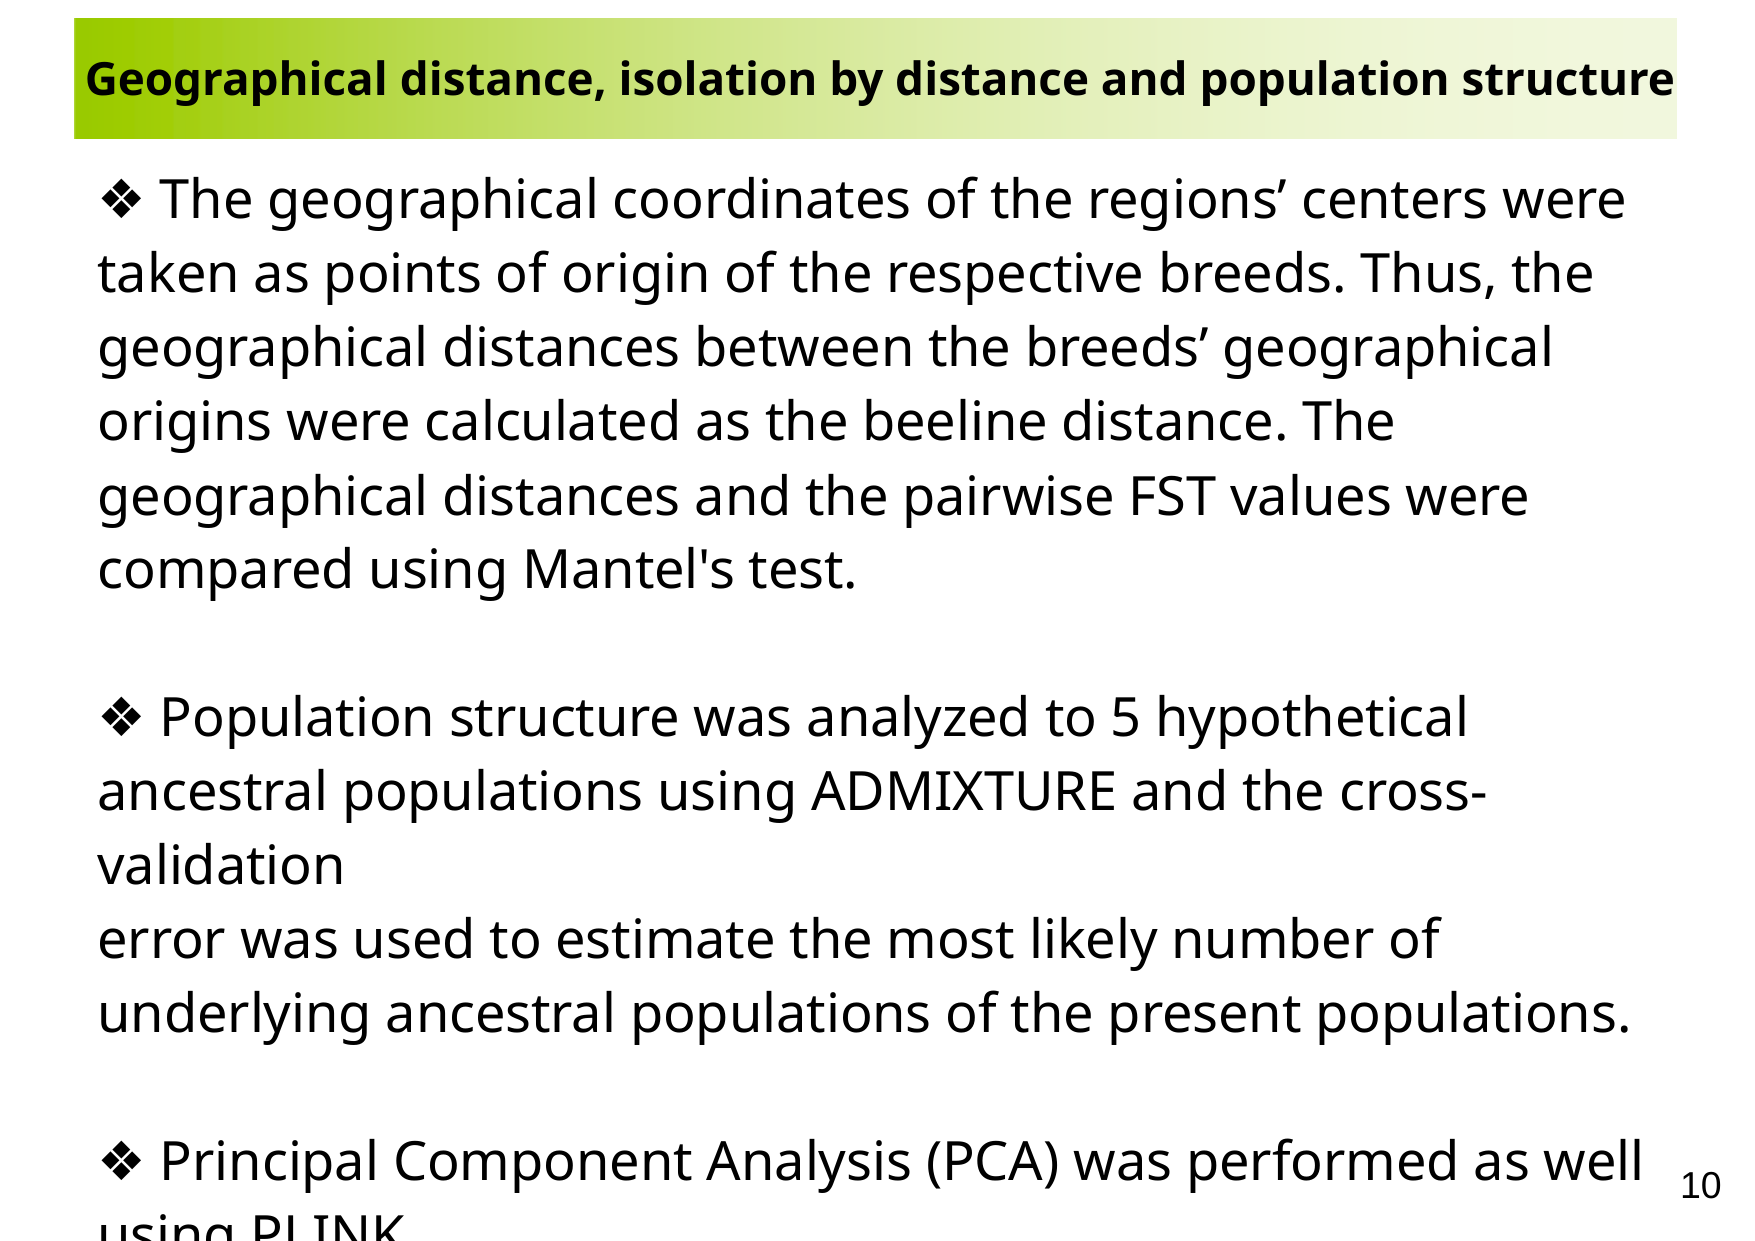

# Geographical distance, isolation by distance and population structure
❖ The geographical coordinates of the regions’ centers were taken as points of origin of the respective breeds. Thus, the geographical distances between the breeds’ geographical origins were calculated as the beeline distance. The geographical distances and the pairwise FST values were compared using Mantel's test.
❖ Population structure was analyzed to 5 hypothetical ancestral populations using ADMIXTURE and the cross-validation
error was used to estimate the most likely number of underlying ancestral populations of the present populations.
❖ Principal Component Analysis (PCA) was performed as well using PLINK.
10